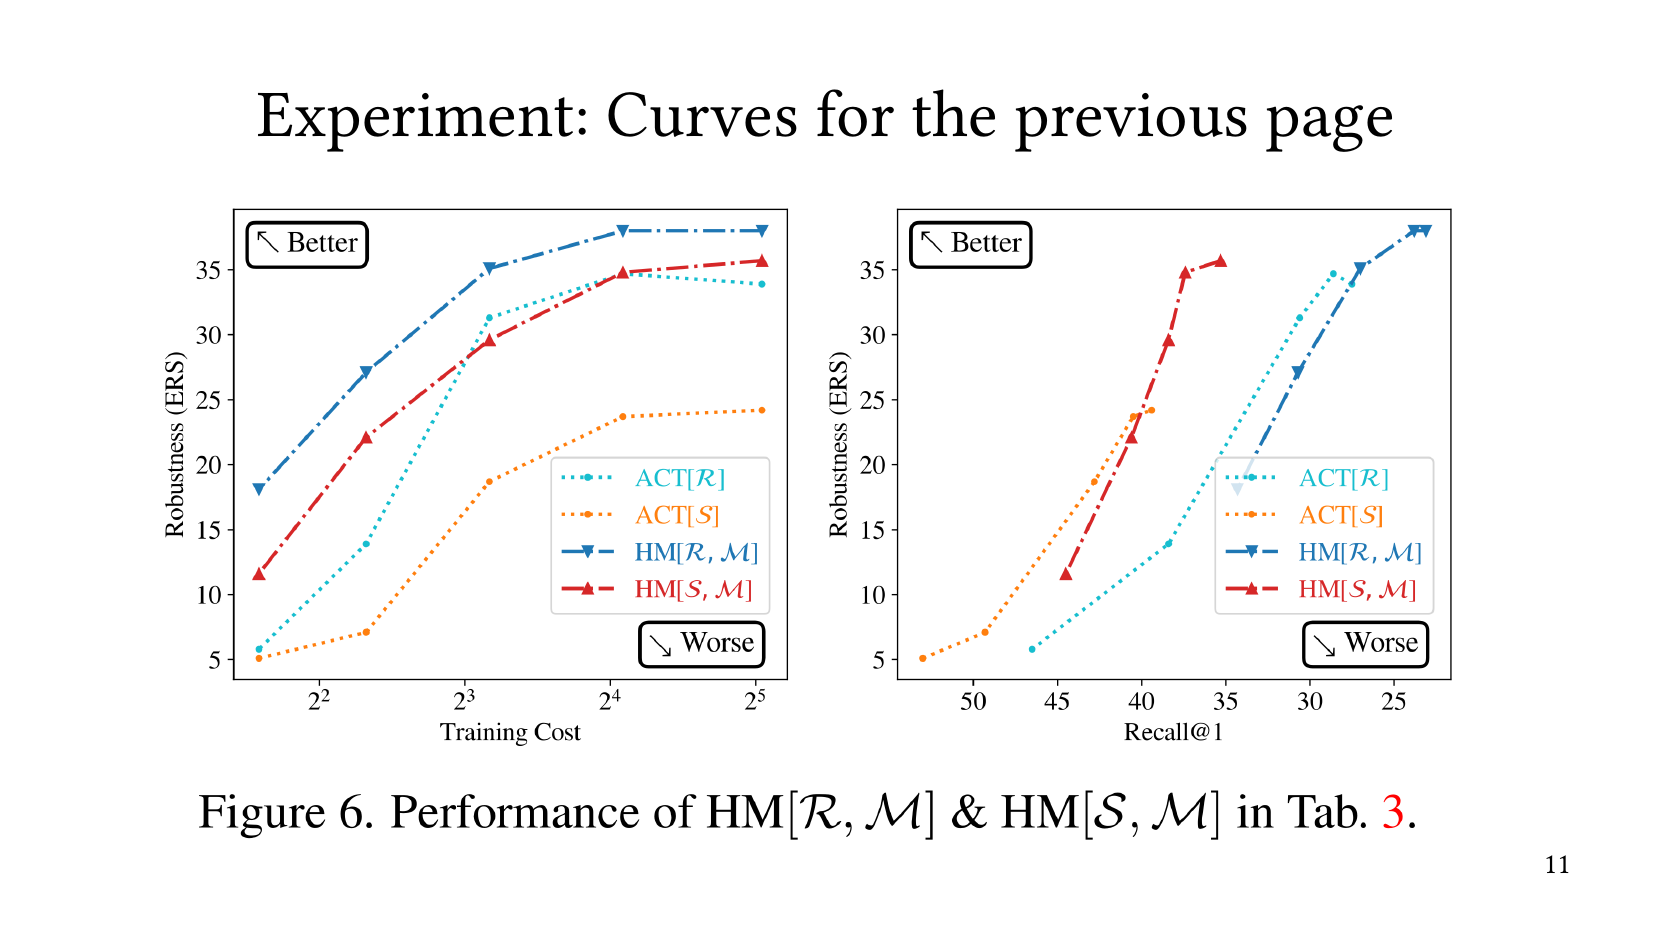

# Experiment: Curves for the previous page
11